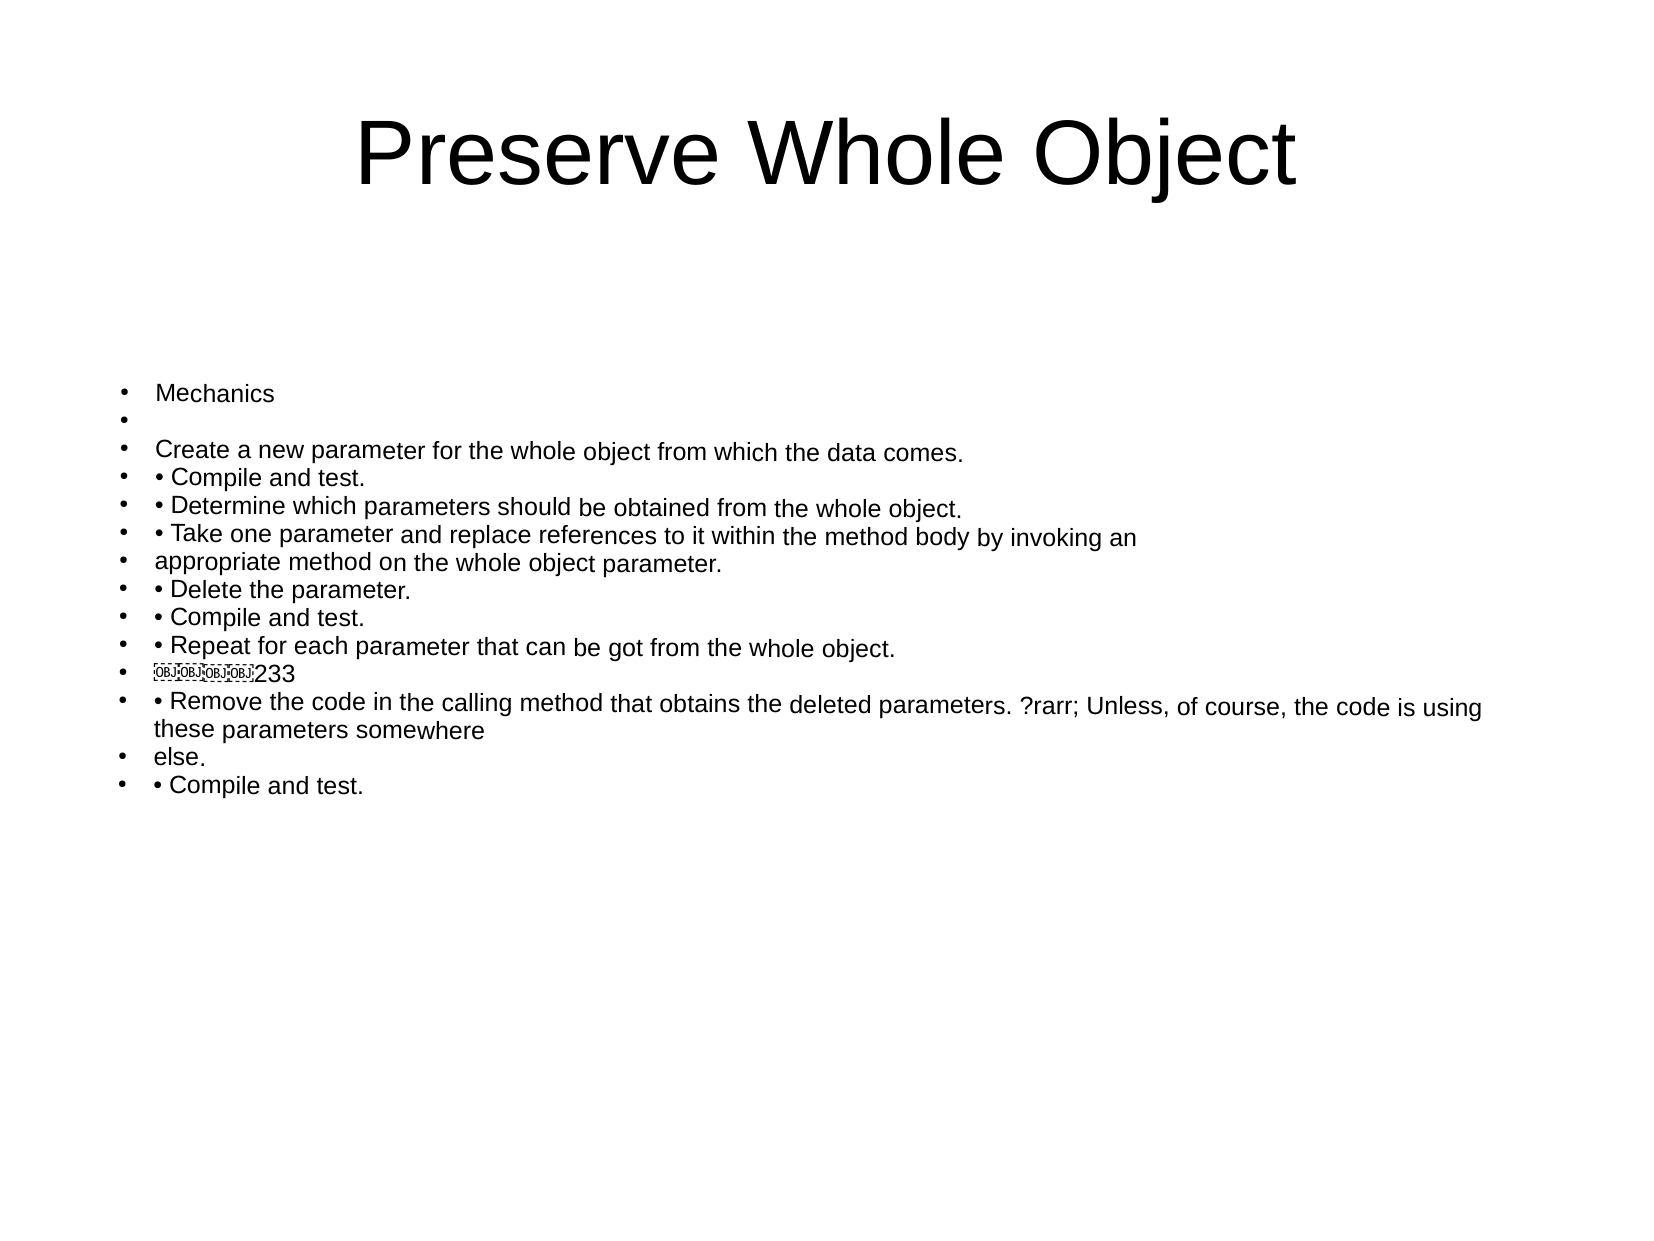

# Preserve Whole Object
Mechanics
Create a new parameter for the whole object from which the data comes.
• Compile and test.
• Determine which parameters should be obtained from the whole object.
• Take one parameter and replace references to it within the method body by invoking an
appropriate method on the whole object parameter.
• Delete the parameter.
• Compile and test.
• Repeat for each parameter that can be got from the whole object.
￼￼￼￼233
• Remove the code in the calling method that obtains the deleted parameters. ?rarr; Unless, of course, the code is using these parameters somewhere
else.
• Compile and test.